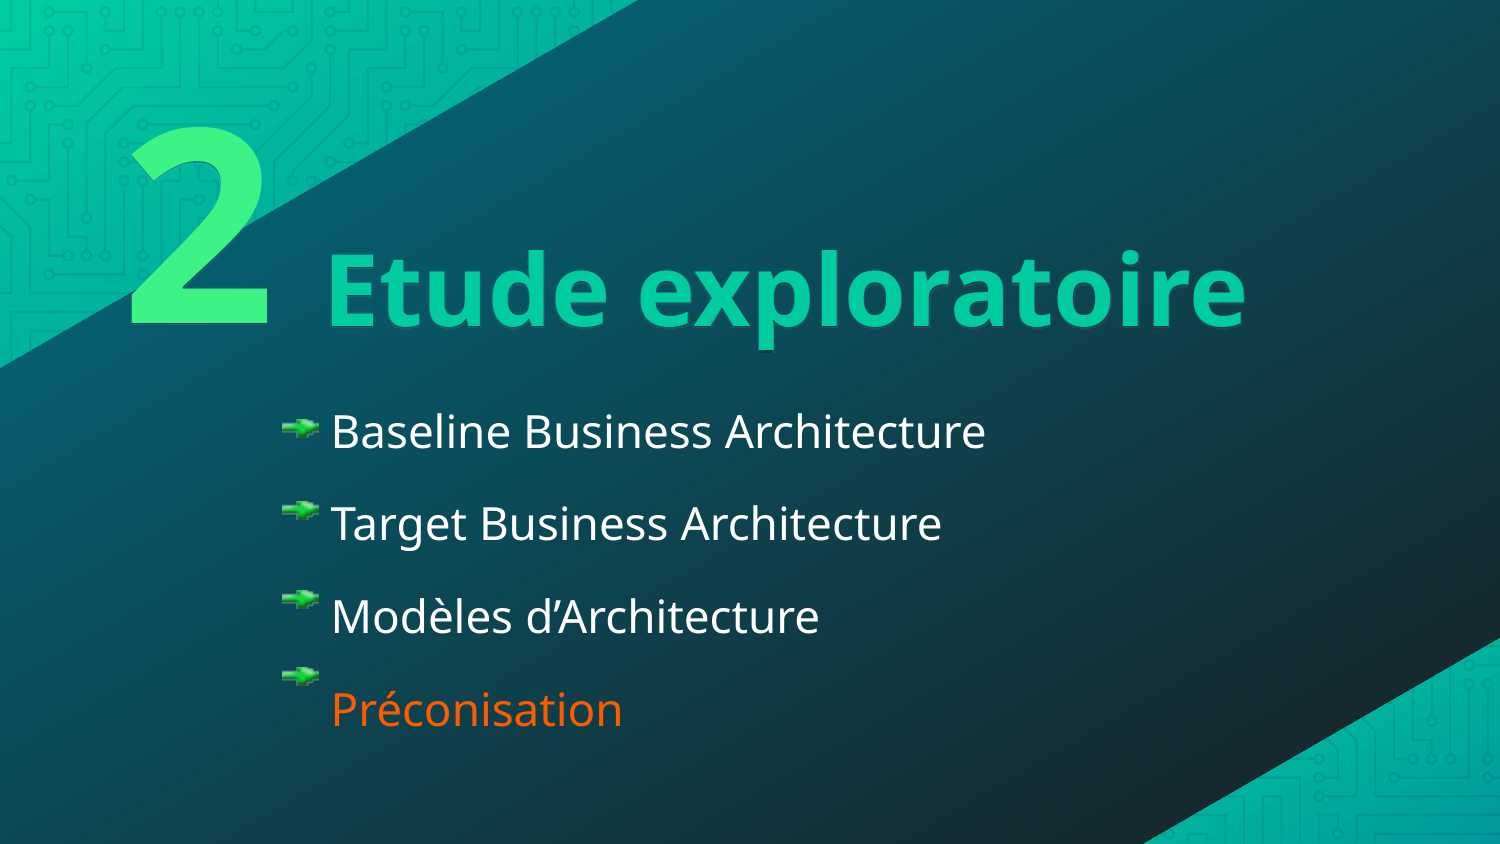

2
# Etude exploratoire
Baseline Business Architecture
Target Business Architecture
Modèles d’Architecture
Préconisation